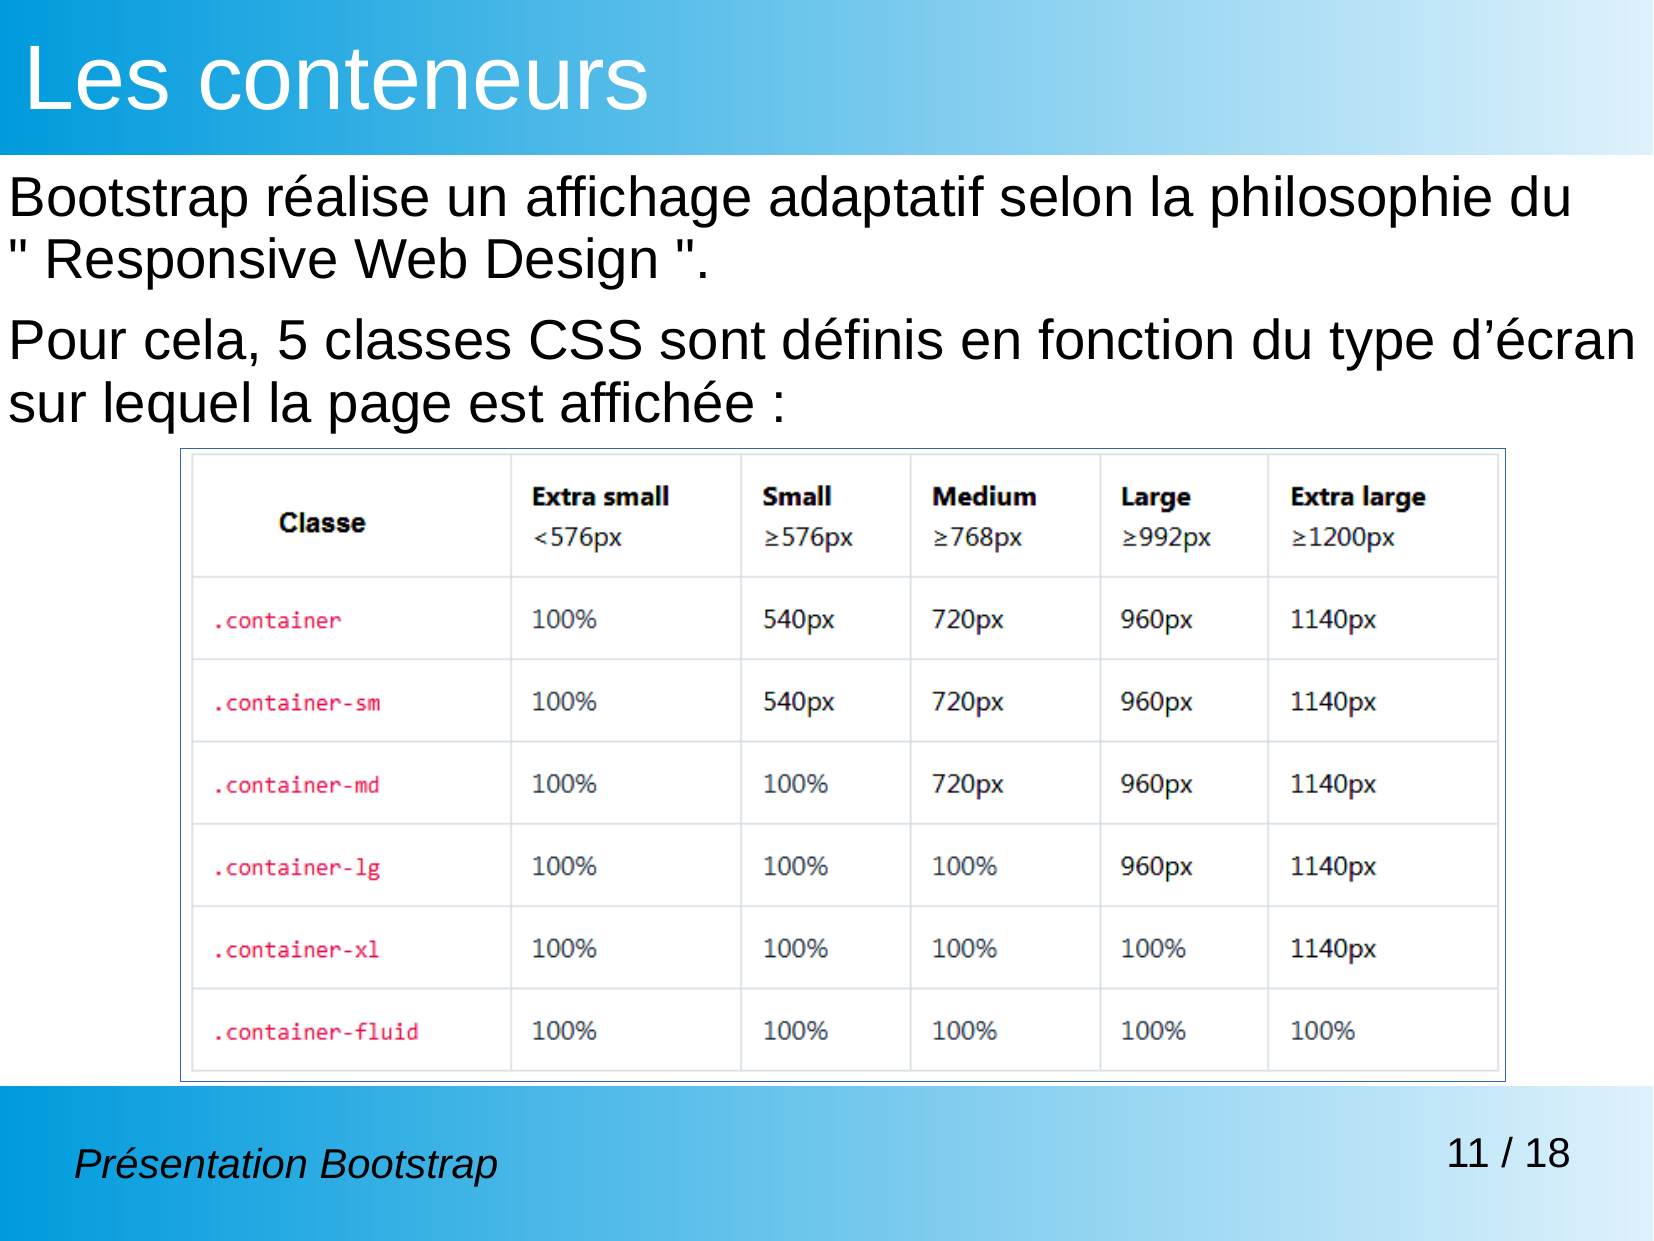

# Les conteneurs
Bootstrap réalise un affichage adaptatif selon la philosophie du ʺ Responsive Web Design ʺ.
Pour cela, 5 classes CSS sont définis en fonction du type d’écran sur lequel la page est affichée :